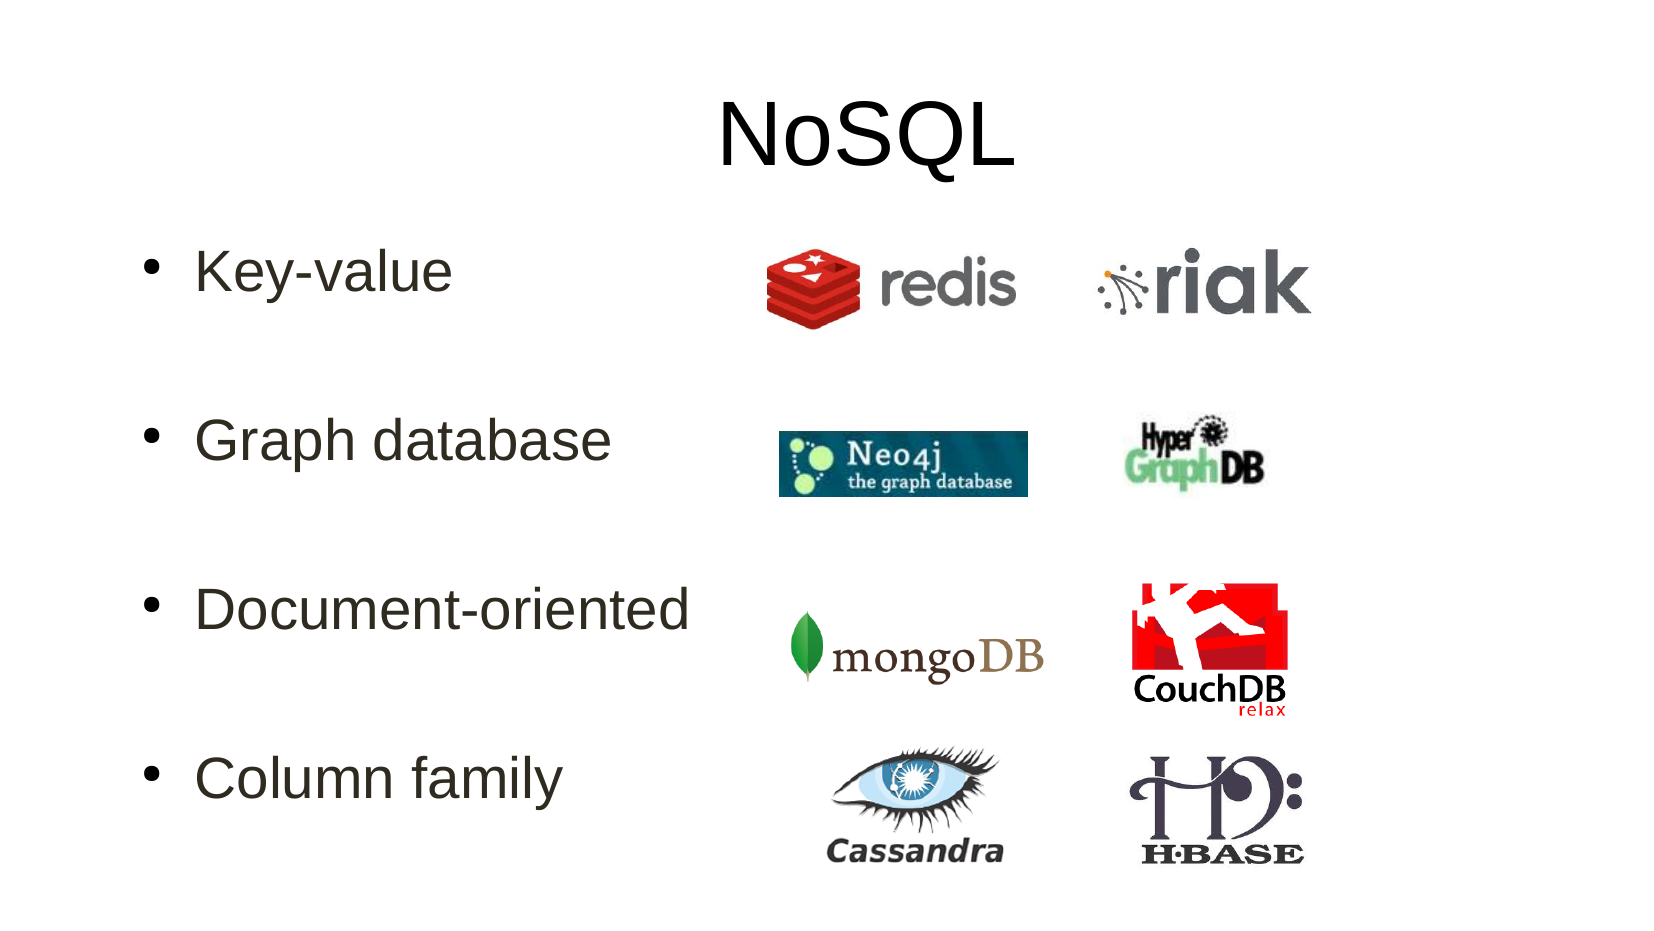

# NoSQL
Key-value
Graph database
Document-oriented
Column family